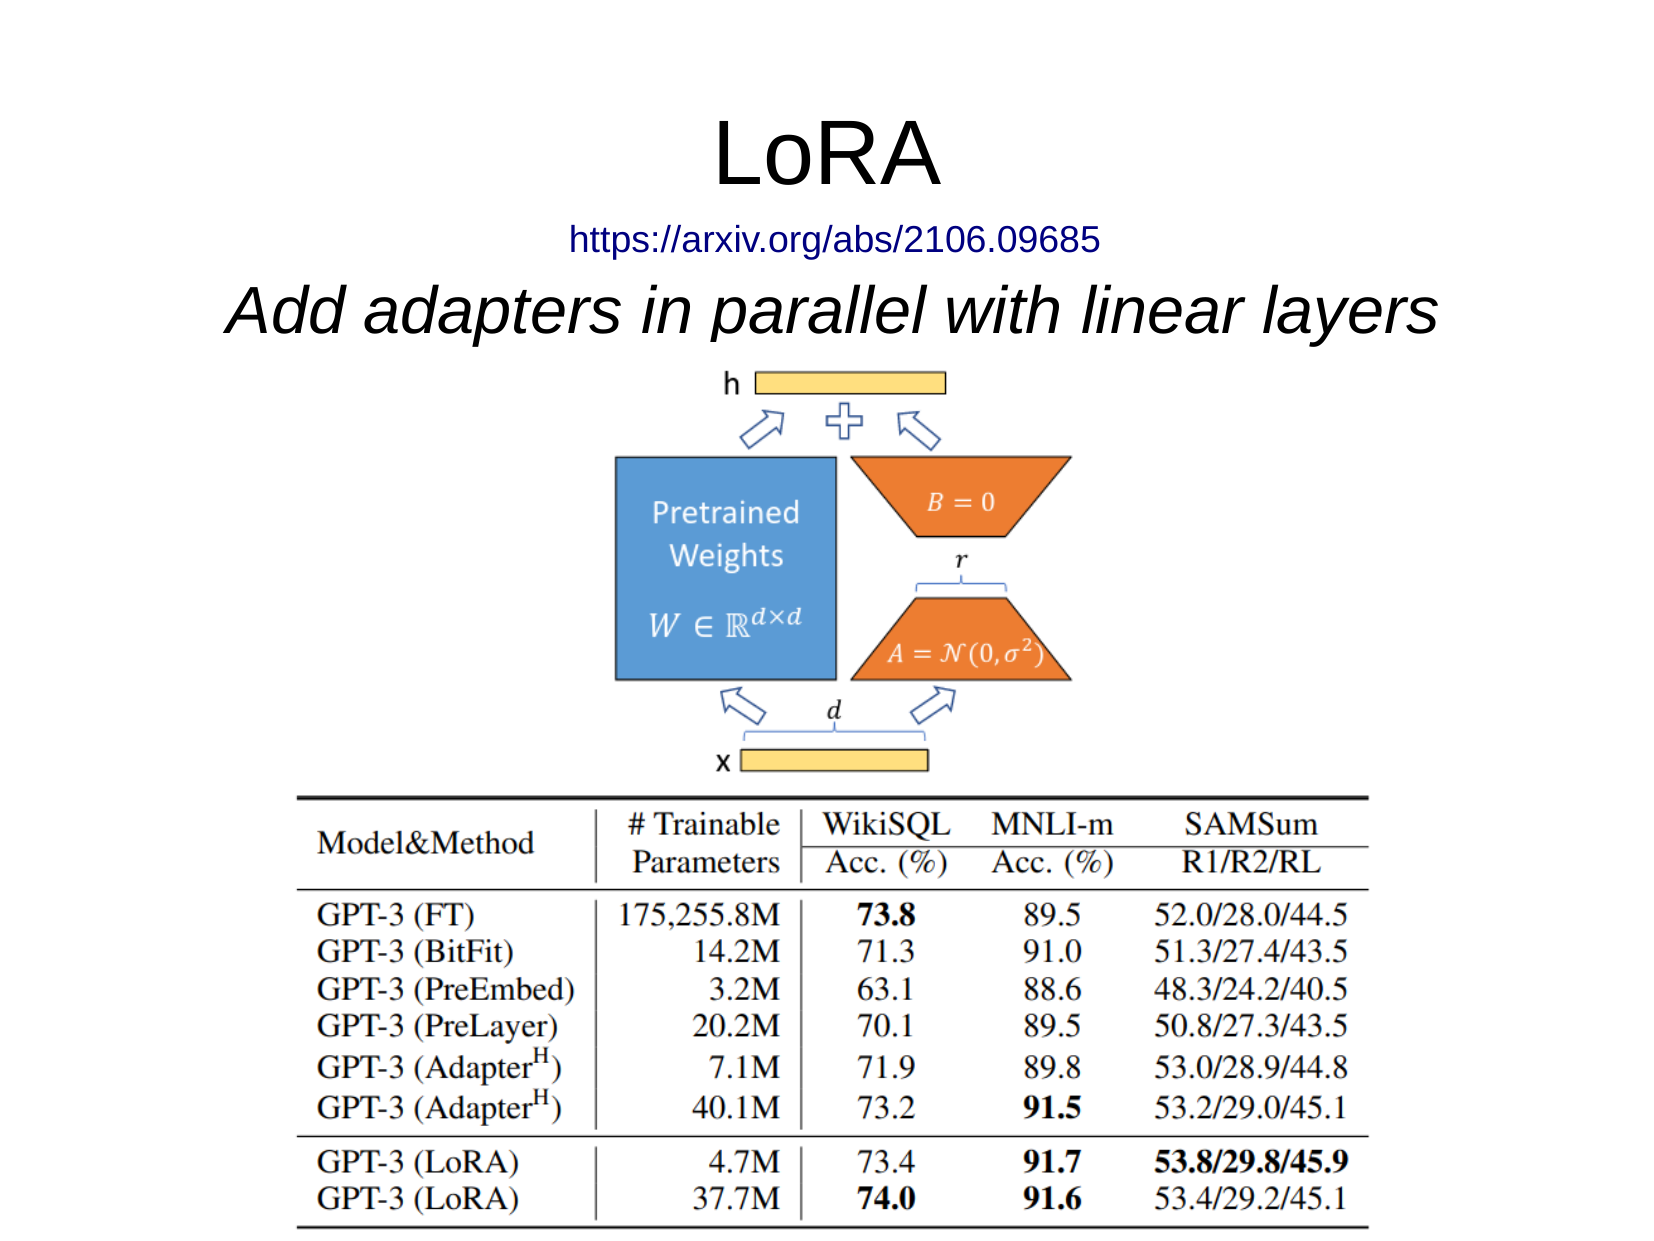

# LoRA
https://arxiv.org/abs/2106.09685
Add adapters in parallel with linear layers